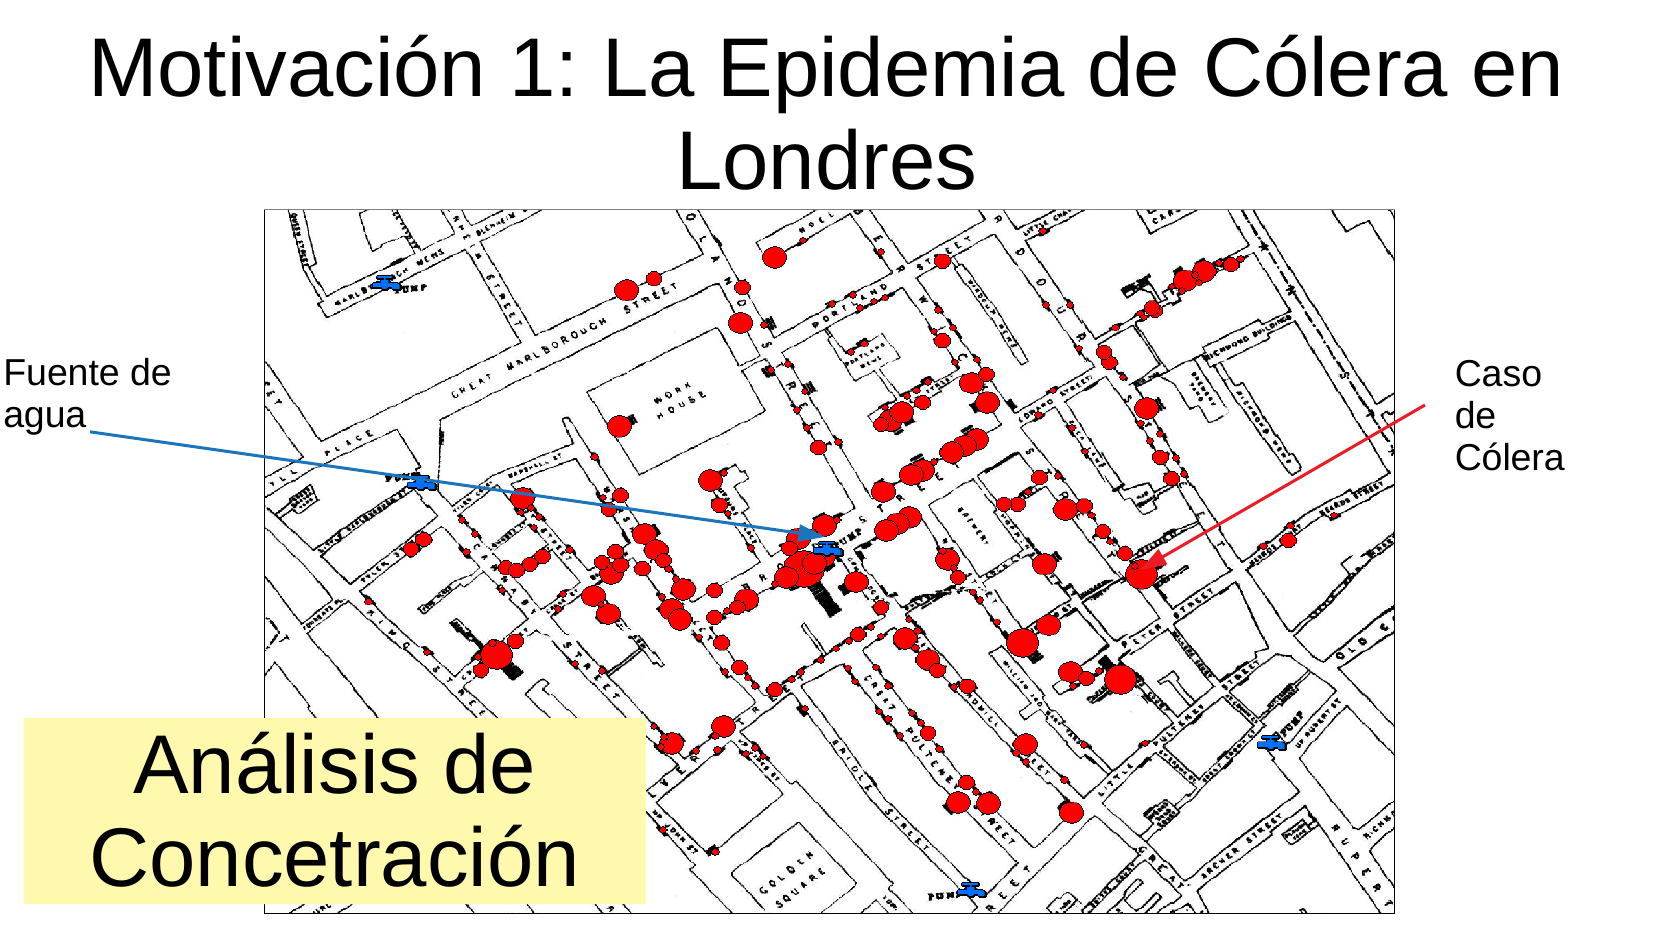

# Motivación 1: La Epidemia de Cólera en Londres
Fuente de agua
Caso de Cólera
Análisis de Concetración